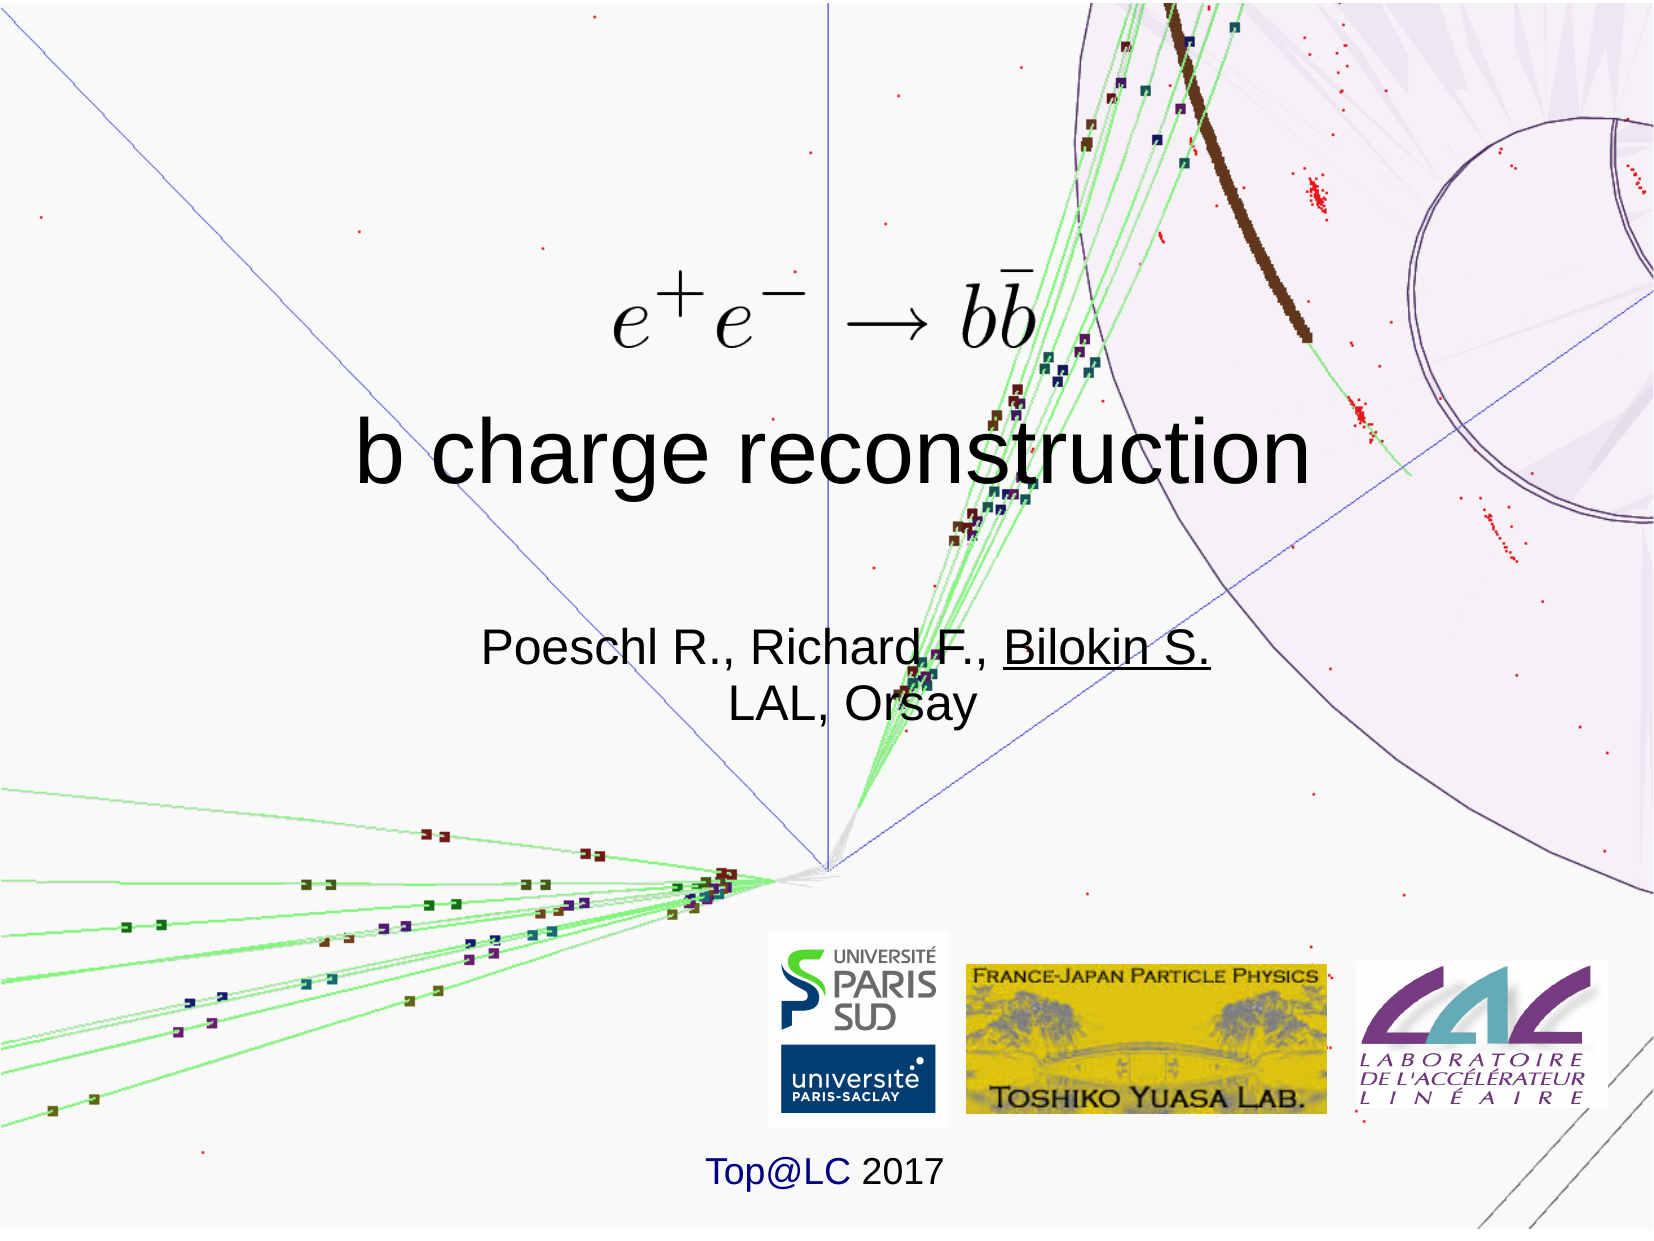

# b charge reconstruction
Poeschl R., Richard F., Bilokin S.
 LAL, Orsay
Top@LC 2017